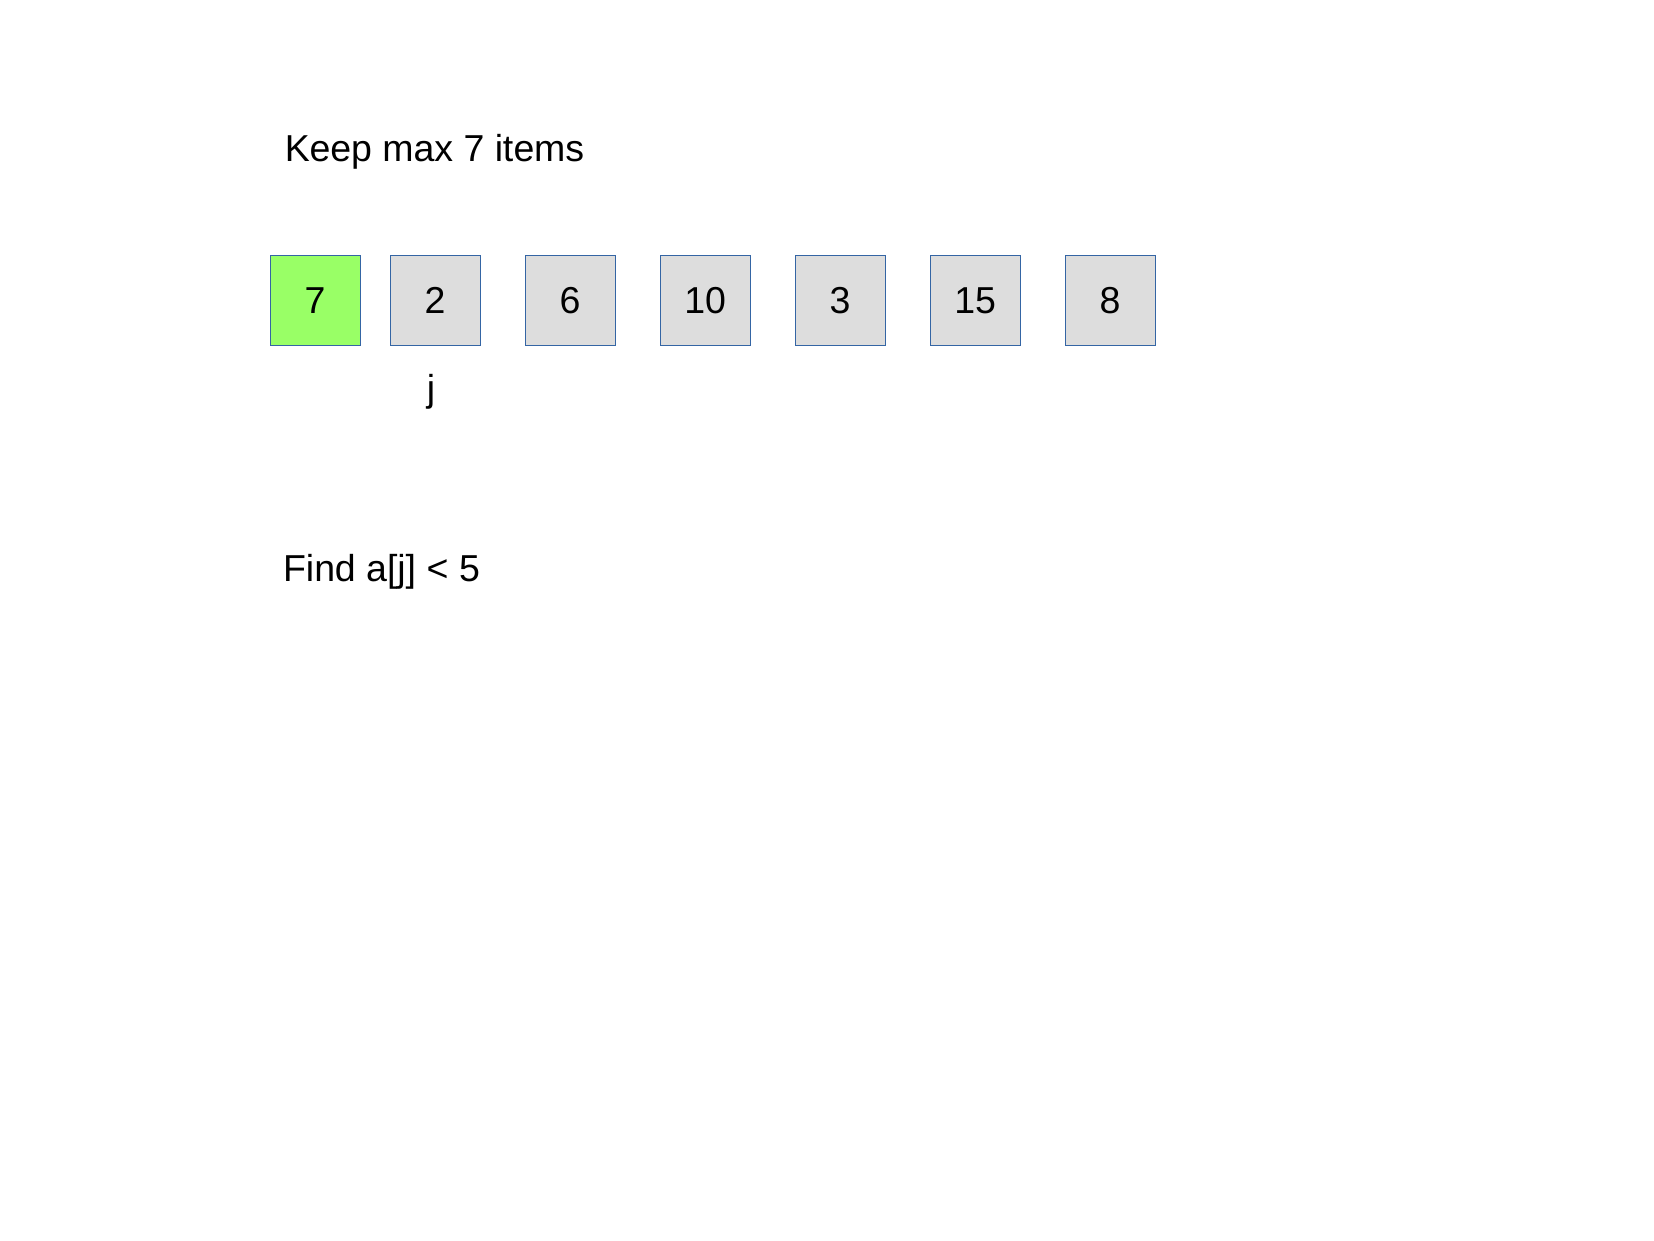

Keep max 7 items
7
2
6
10
3
15
8
j
Find a[j] < 5